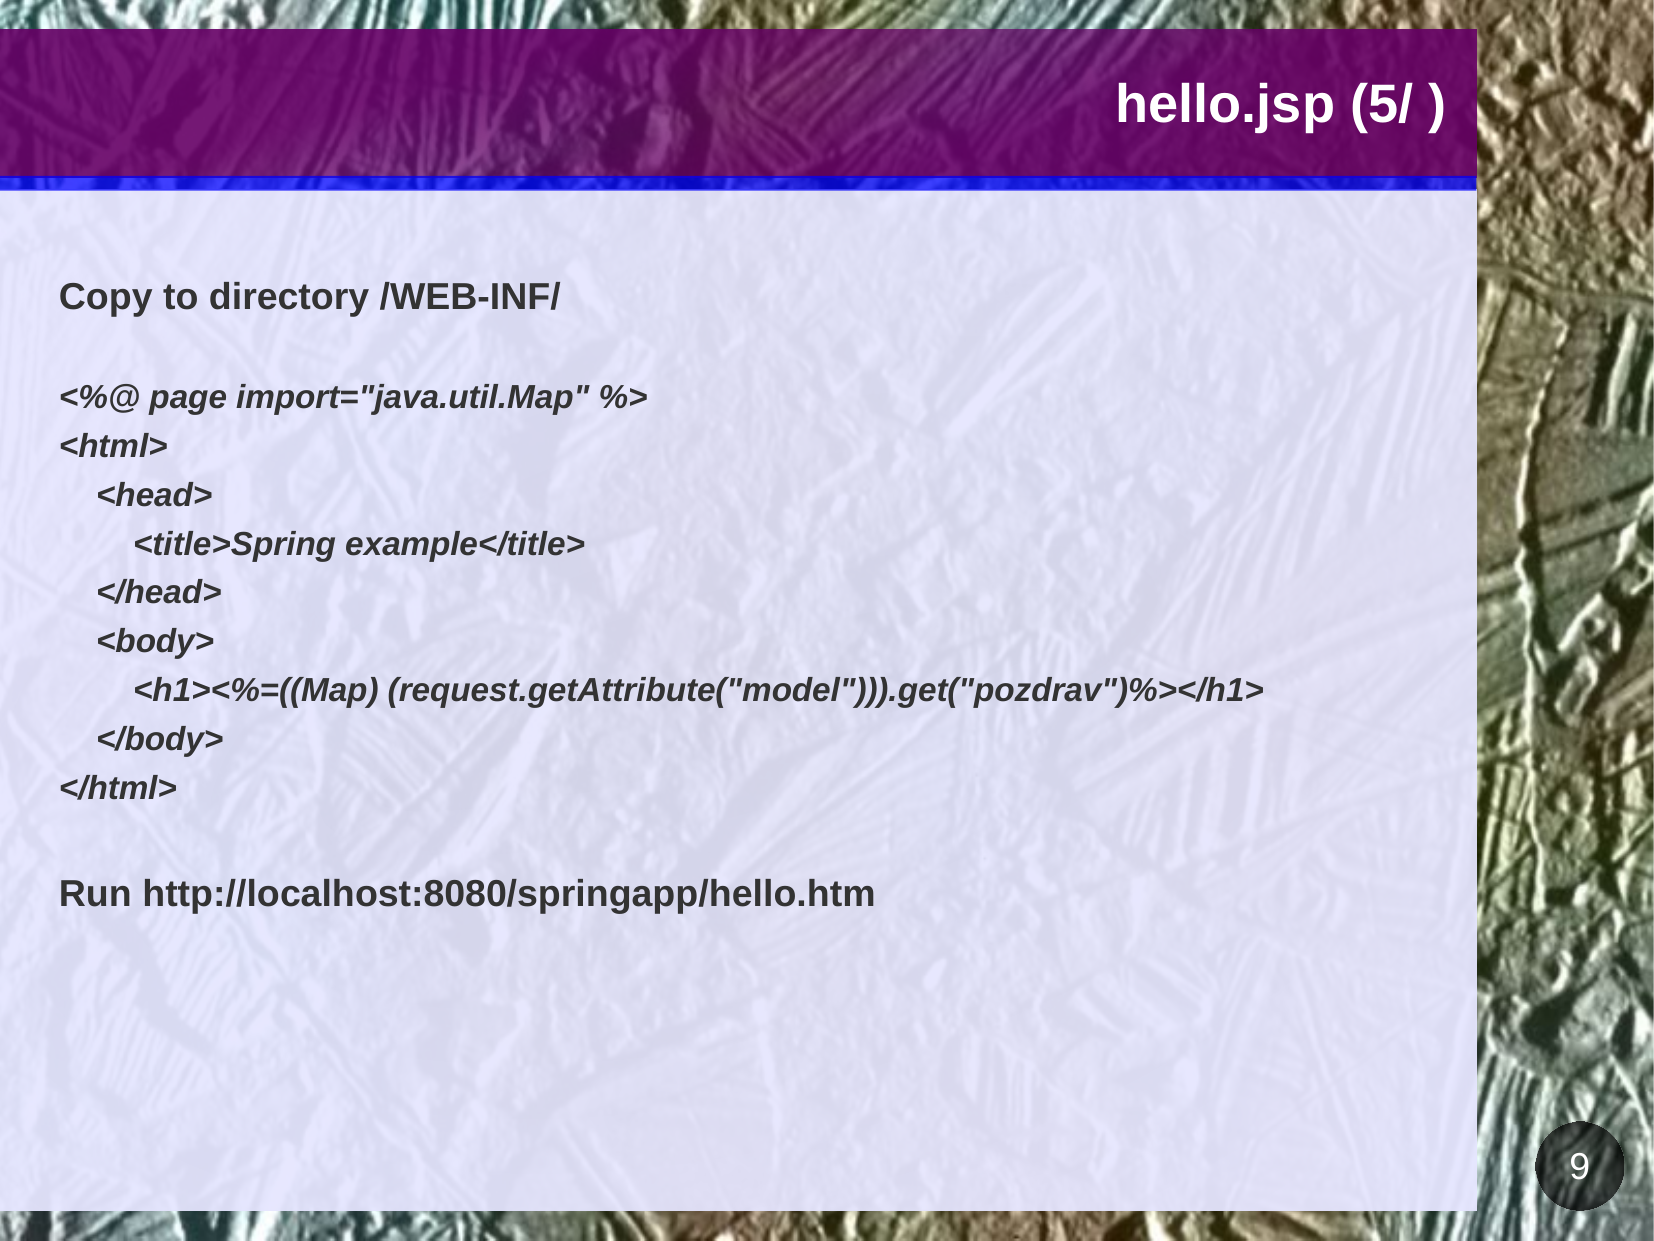

# hello.jsp (5/ )
Copy to directory /WEB-INF/
<%@ page import="java.util.Map" %>
<html>
 <head>
 <title>Spring example</title>
 </head>
 <body>
 <h1><%=((Map) (request.getAttribute("model"))).get("pozdrav")%></h1>
 </body>
</html>
Run http://localhost:8080/springapp/hello.htm